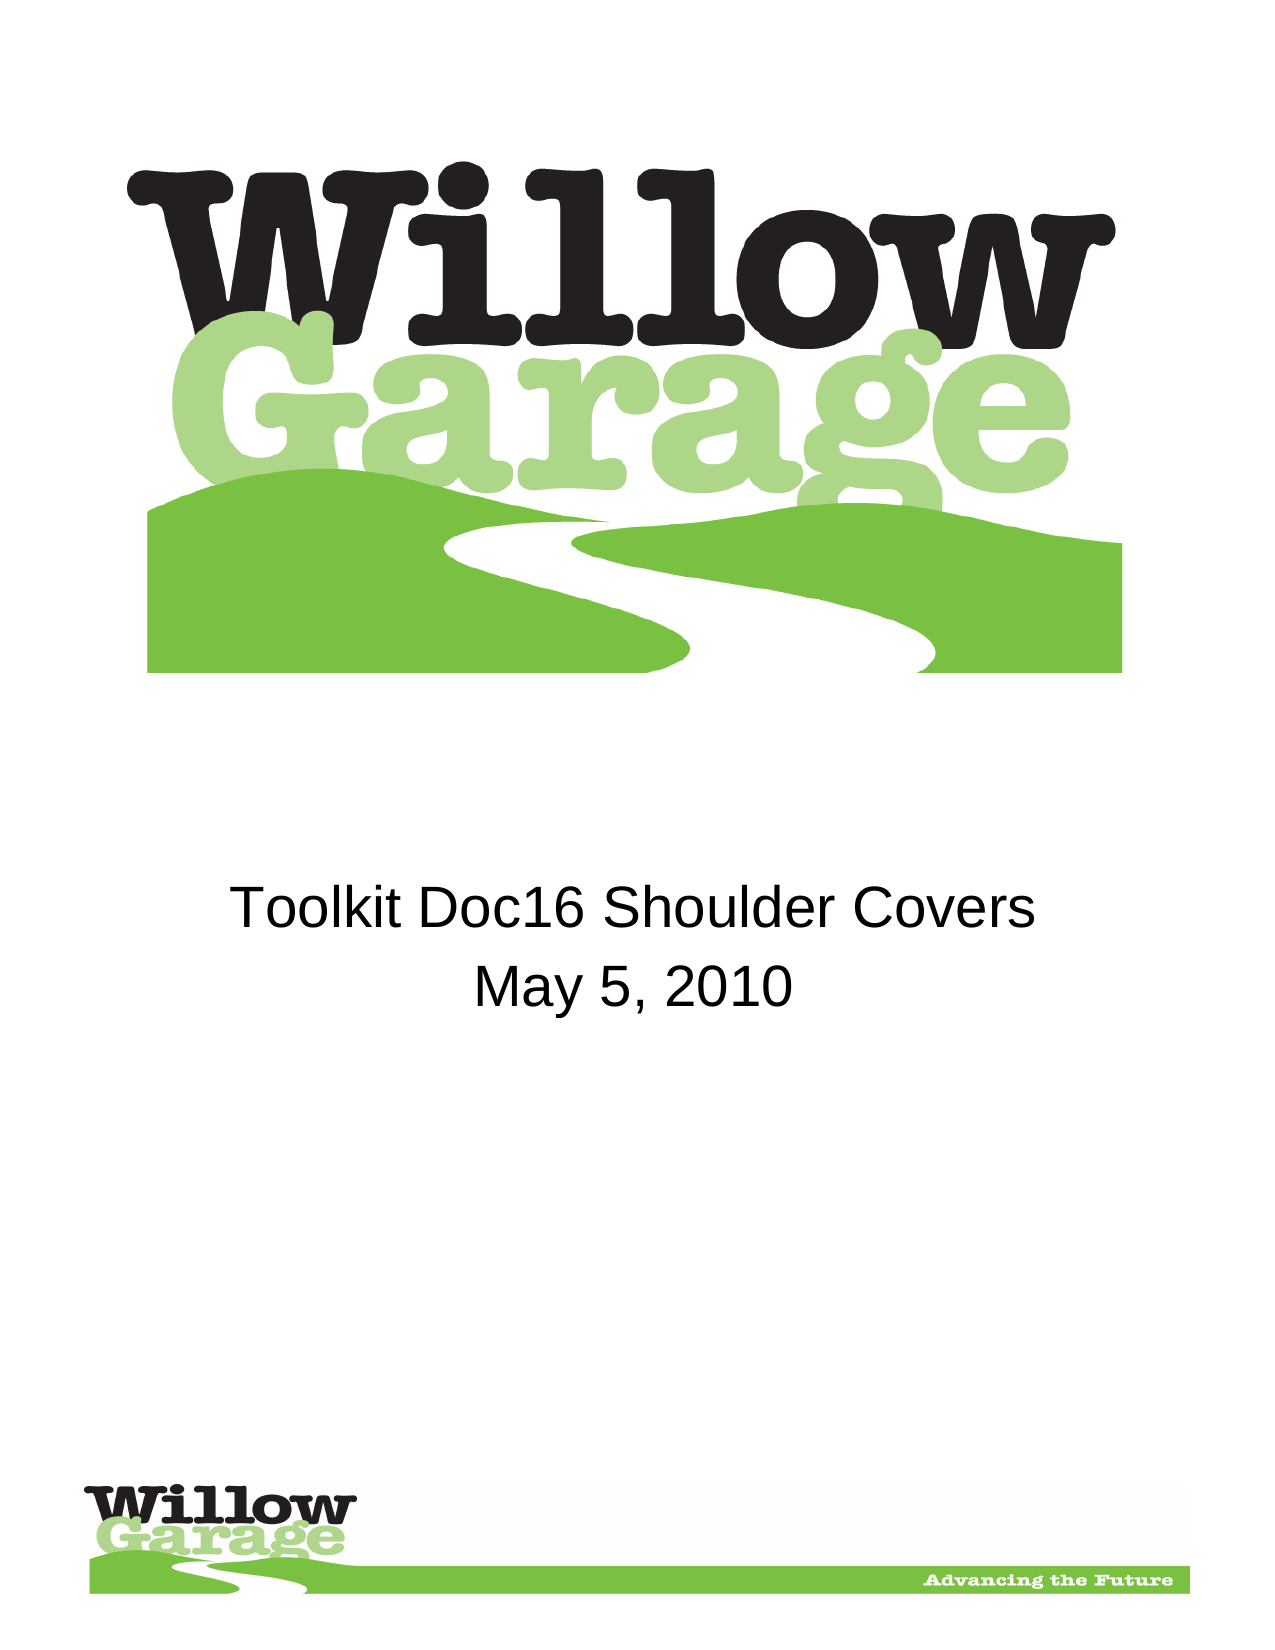

# Toolkit Doc16 Shoulder Covers
May 5, 2010